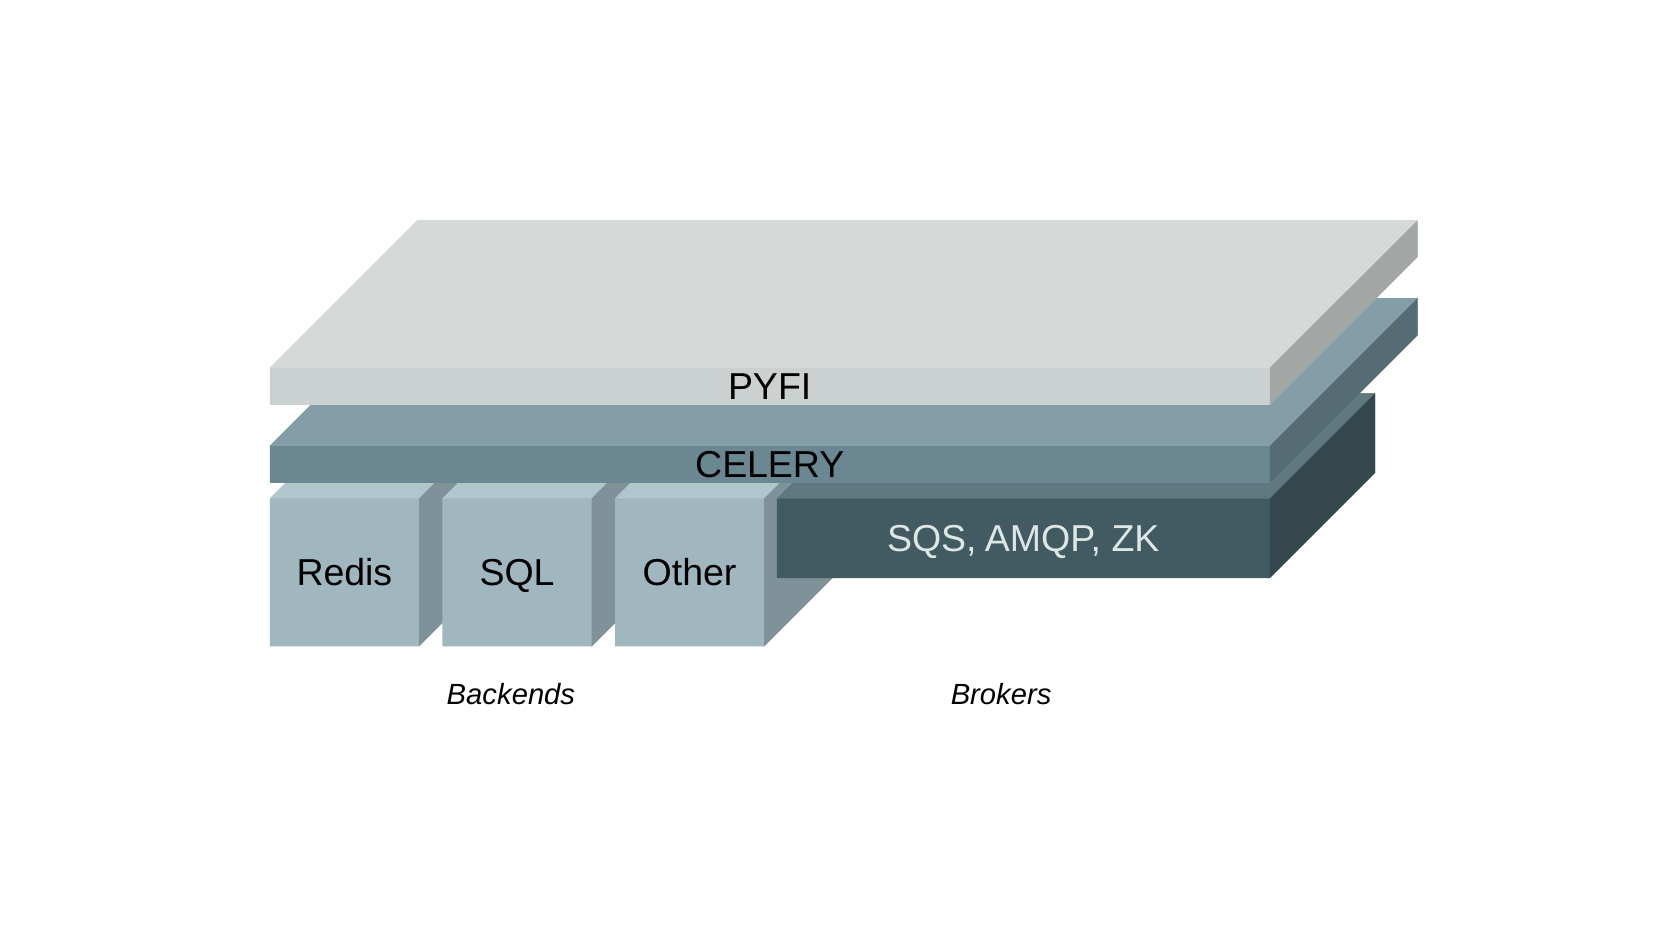

PYFI
CELERY
Redis
SQL
Other
SQS, AMQP, ZK
Backends
Brokers